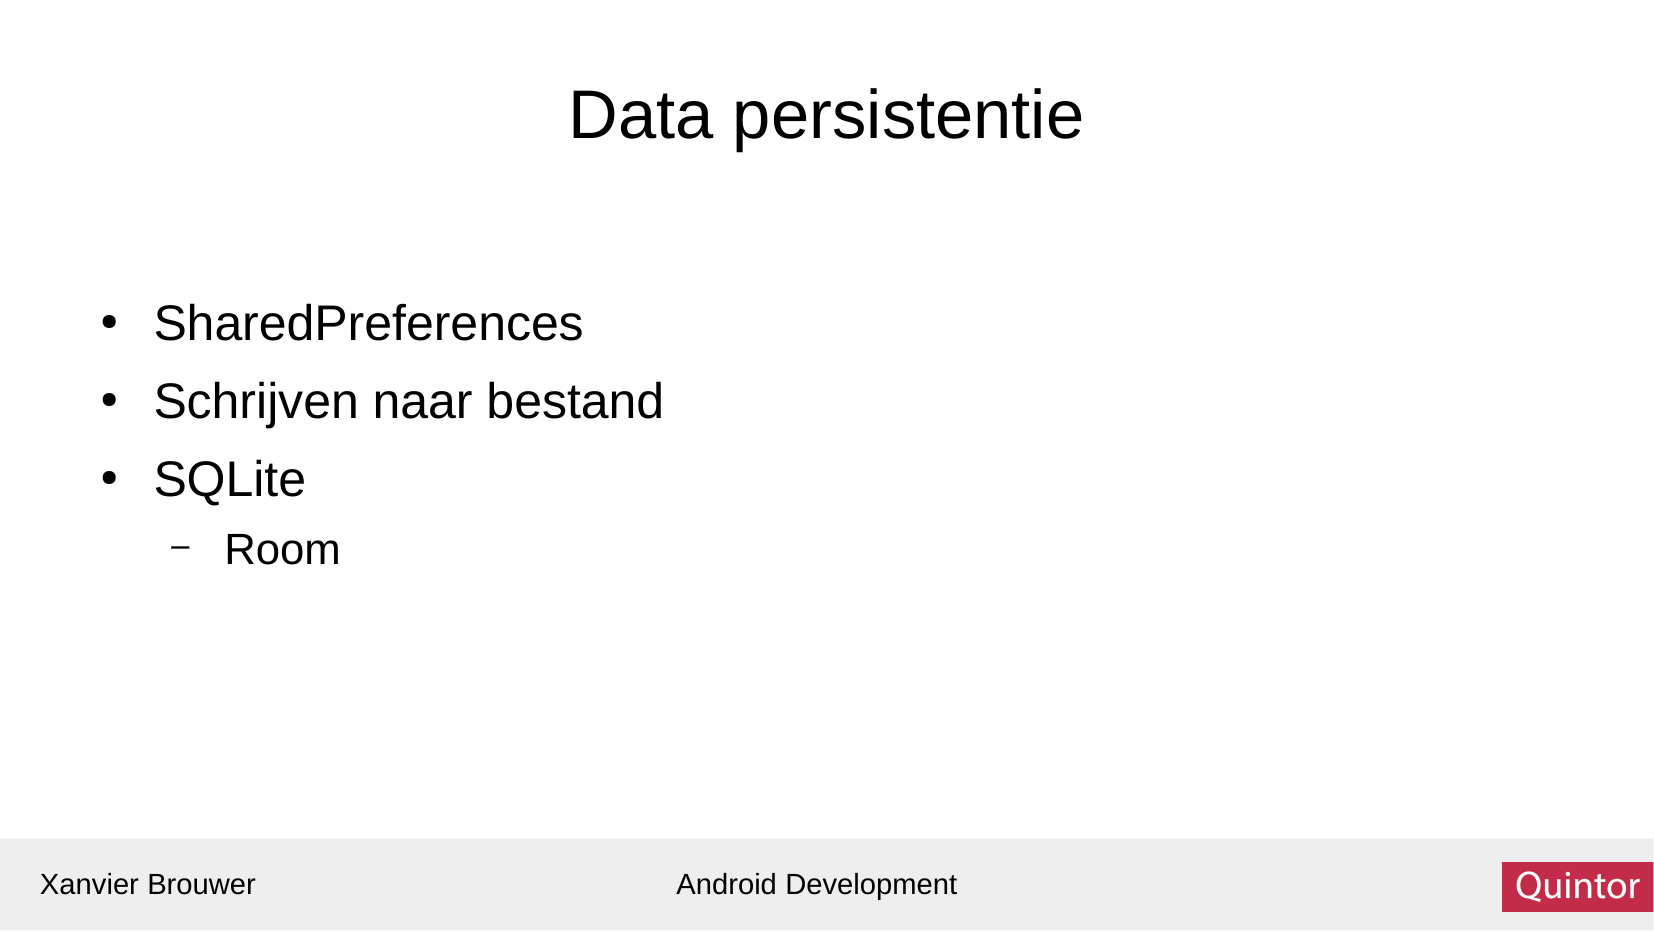

# Data persistentie
SharedPreferences
Schrijven naar bestand
SQLite
Room